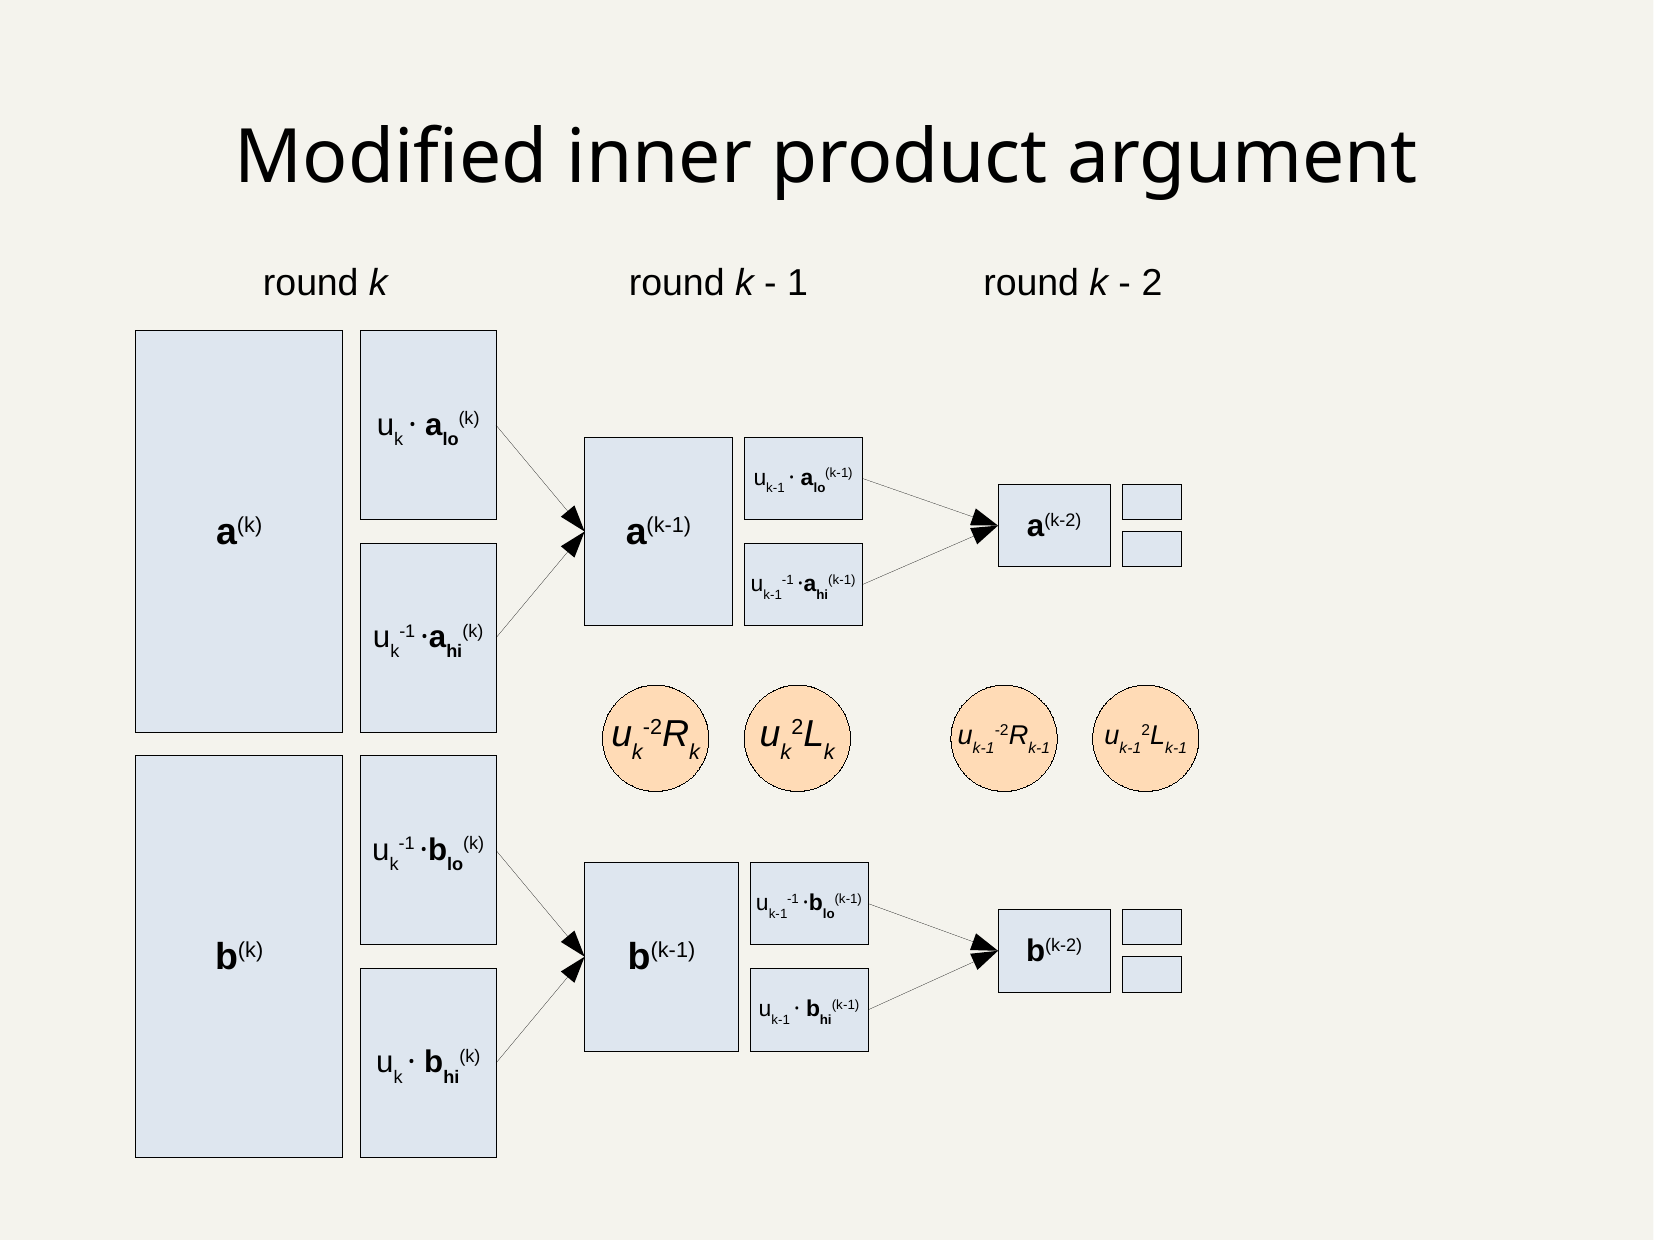

# Modified inner product argument
round k
round k - 1
round k - 2
a(k)
uk · alo(k)
a(k-1)
uk-1 · alo(k-1)
a(k-2)
uk-1 ·ahi(k)
uk-1-1 ·ahi(k-1)
uk-2Rk
uk2Lk
uk-1-2Rk-1
uk-12Lk-1
b(k)
uk-1 ·blo(k)
b(k-1)
uk-1-1 ·blo(k-1)
b(k-2)
uk · bhi(k)
uk-1 · bhi(k-1)